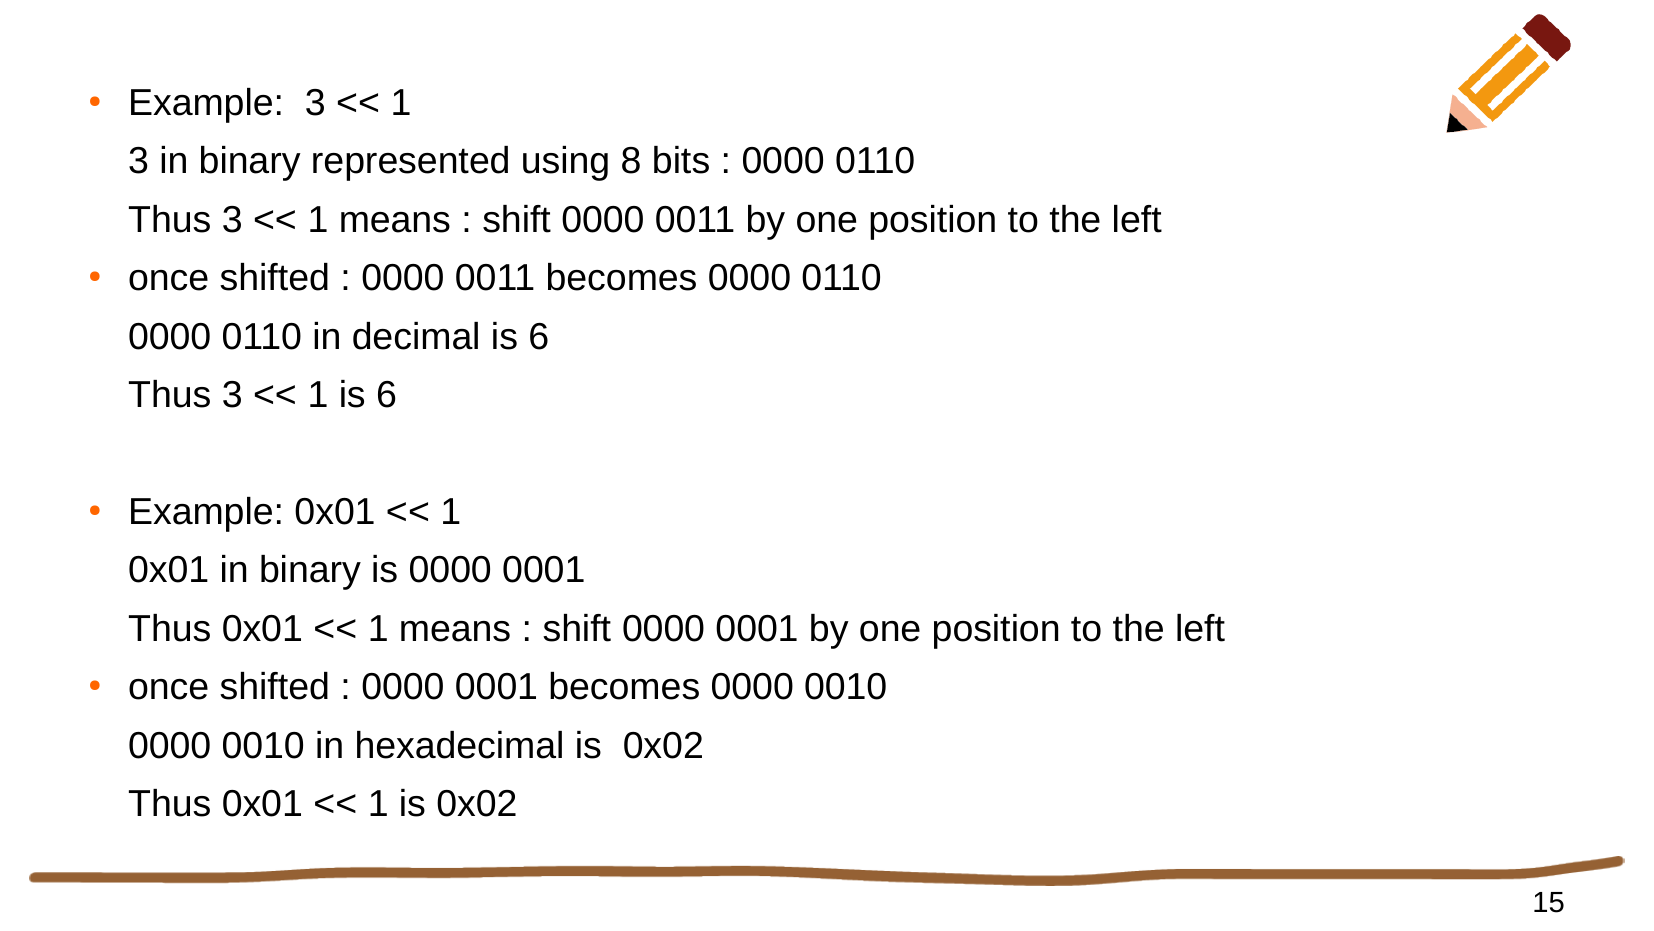

# Example: 3 << 1
3 in binary represented using 8 bits : 0000 0110
Thus 3 << 1 means : shift 0000 0011 by one position to the left
once shifted : 0000 0011 becomes 0000 0110
0000 0110 in decimal is 6
Thus 3 << 1 is 6
Example: 0x01 << 1
0x01 in binary is 0000 0001
Thus 0x01 << 1 means : shift 0000 0001 by one position to the left
once shifted : 0000 0001 becomes 0000 0010
0000 0010 in hexadecimal is 0x02
Thus 0x01 << 1 is 0x02
15